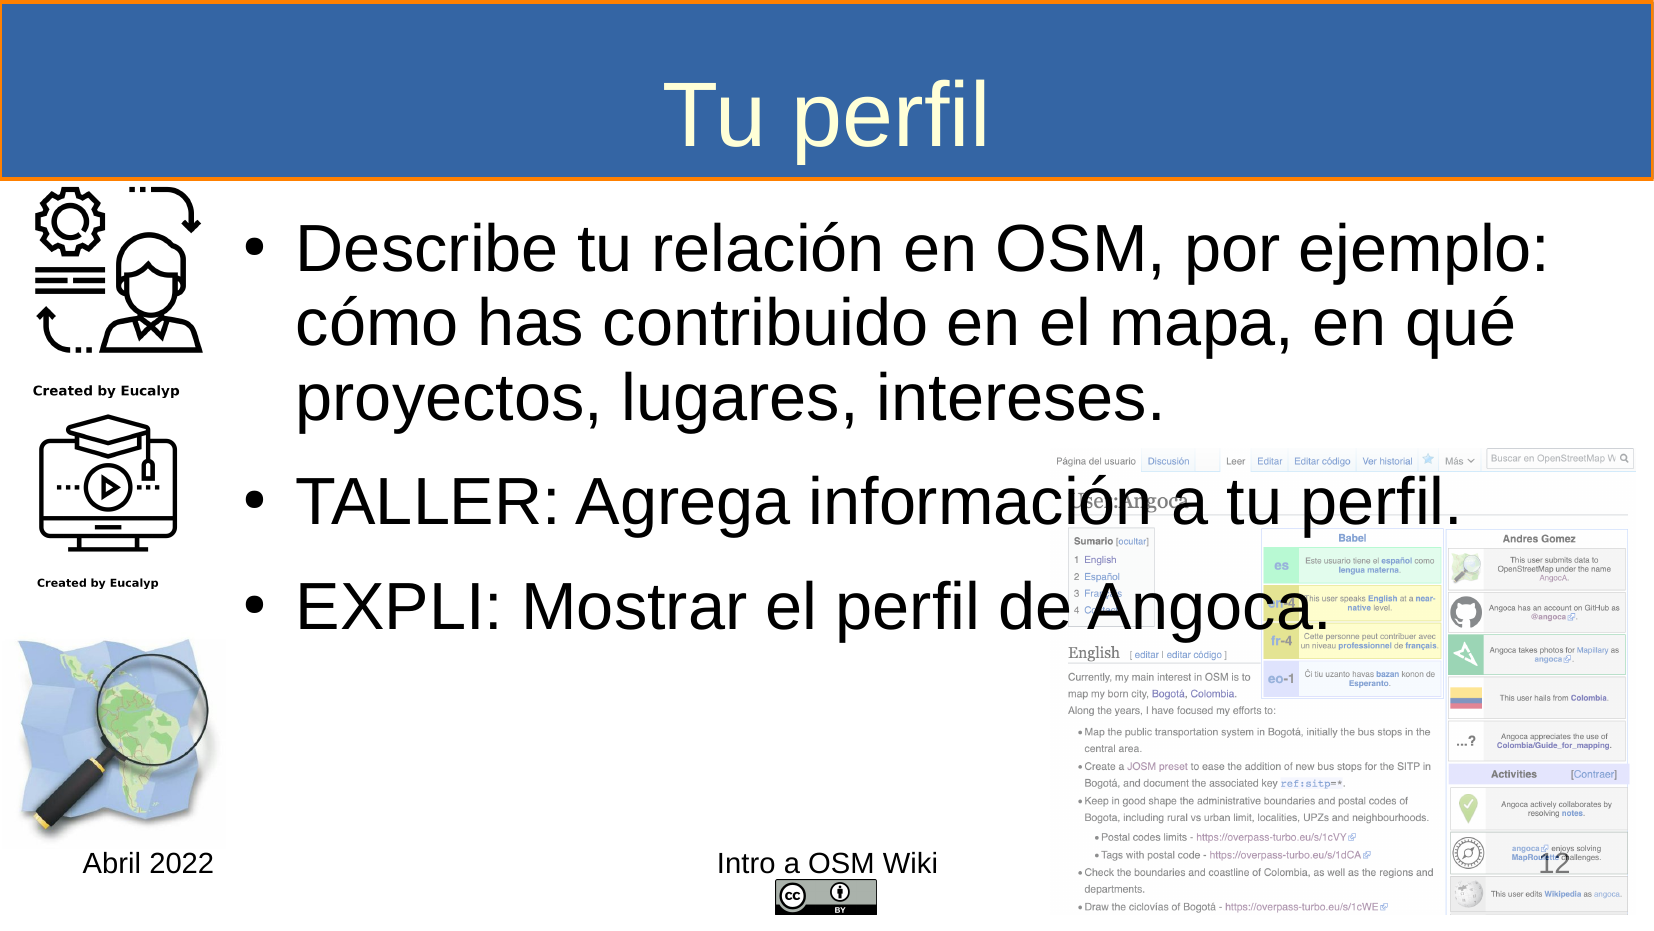

# Tu perfil
Describe tu relación en OSM, por ejemplo: cómo has contribuido en el mapa, en qué proyectos, lugares, intereses.
TALLER: Agrega información a tu perfil.
EXPLI: Mostrar el perfil de Angoca.
Abril 2022
Intro a OSM Wiki
12